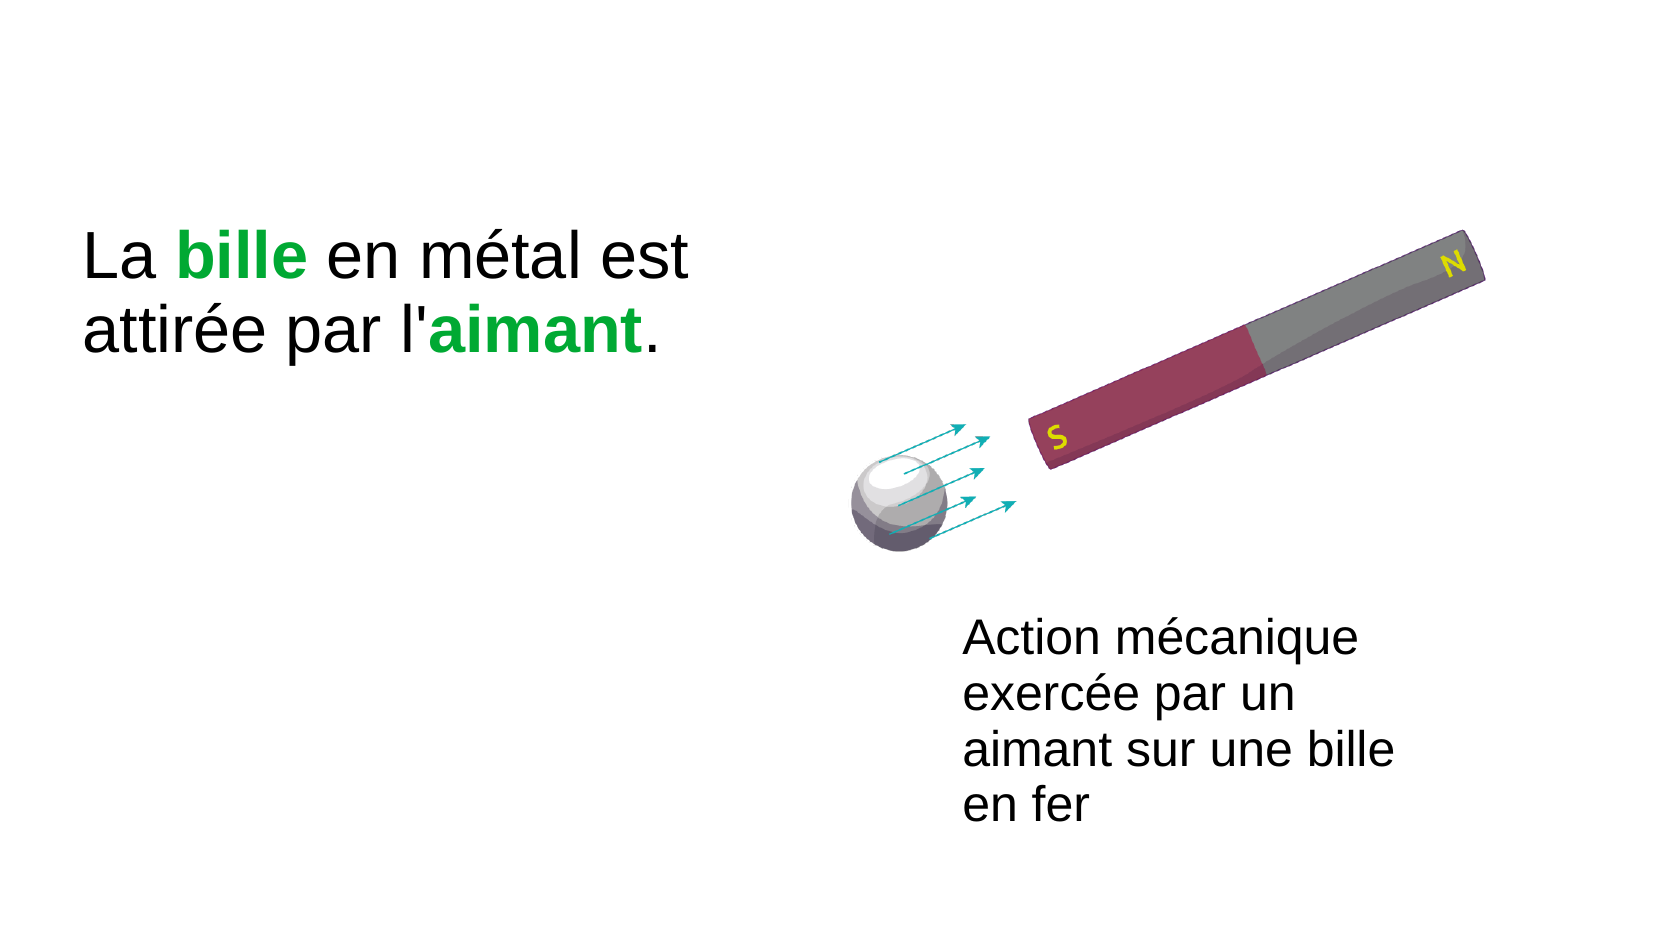

#
La bille en métal est attirée par l'aimant.
Action mécanique exercée par un aimant sur une bille en fer